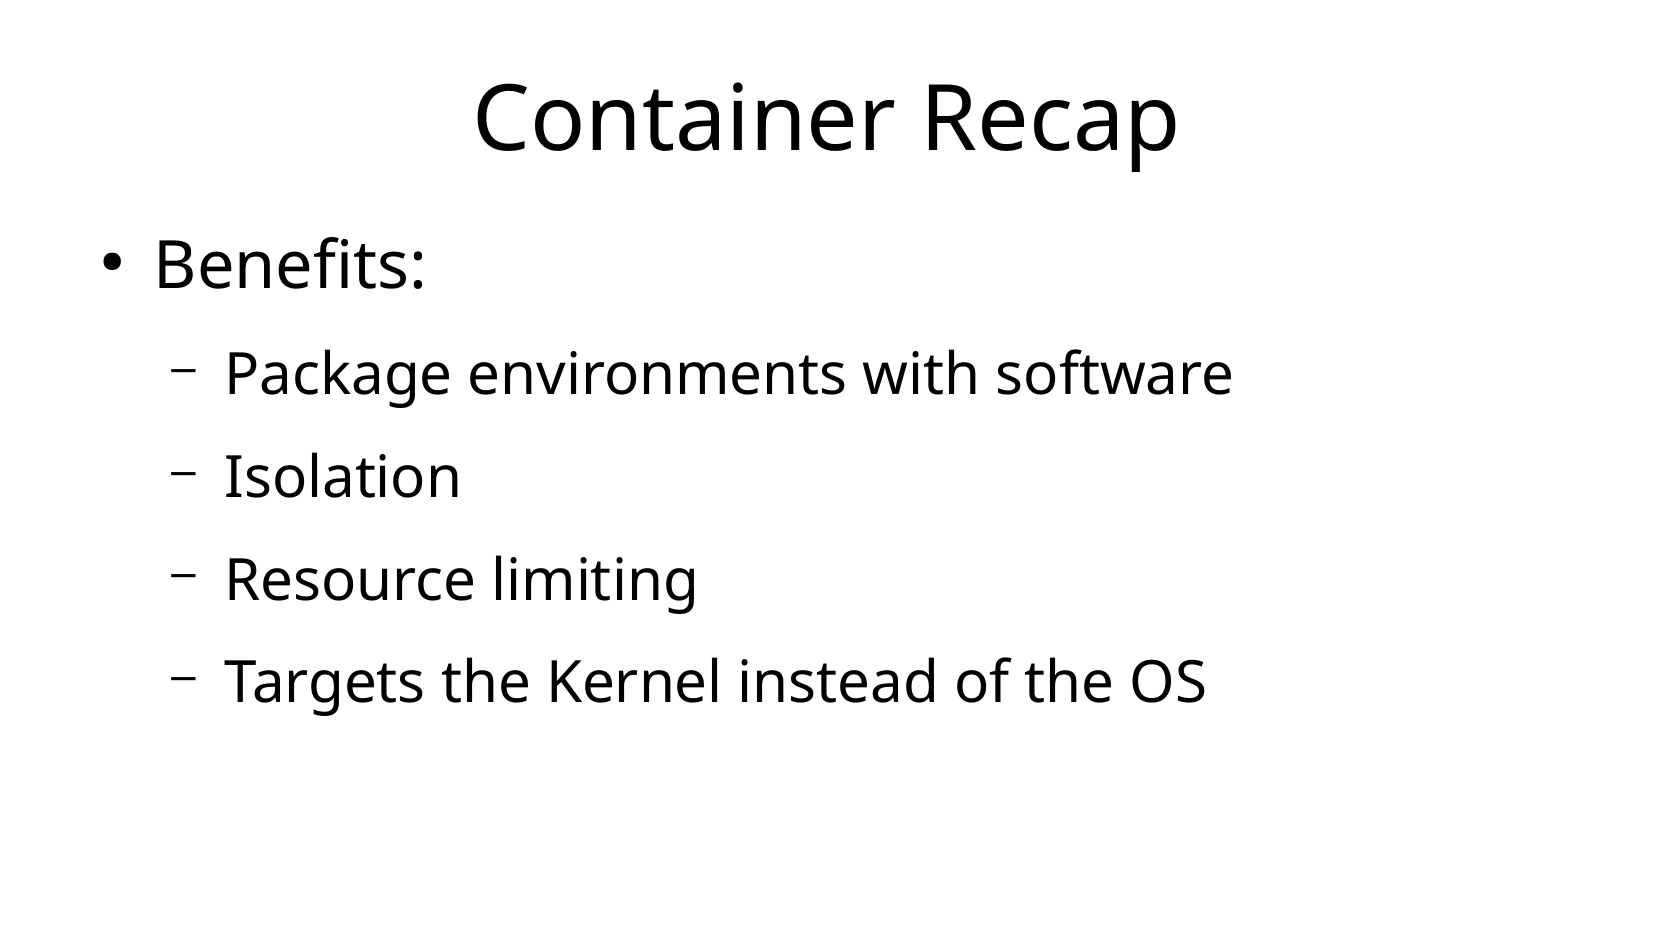

# Container Recap
Benefits:
Package environments with software
Isolation
Resource limiting
Targets the Kernel instead of the OS